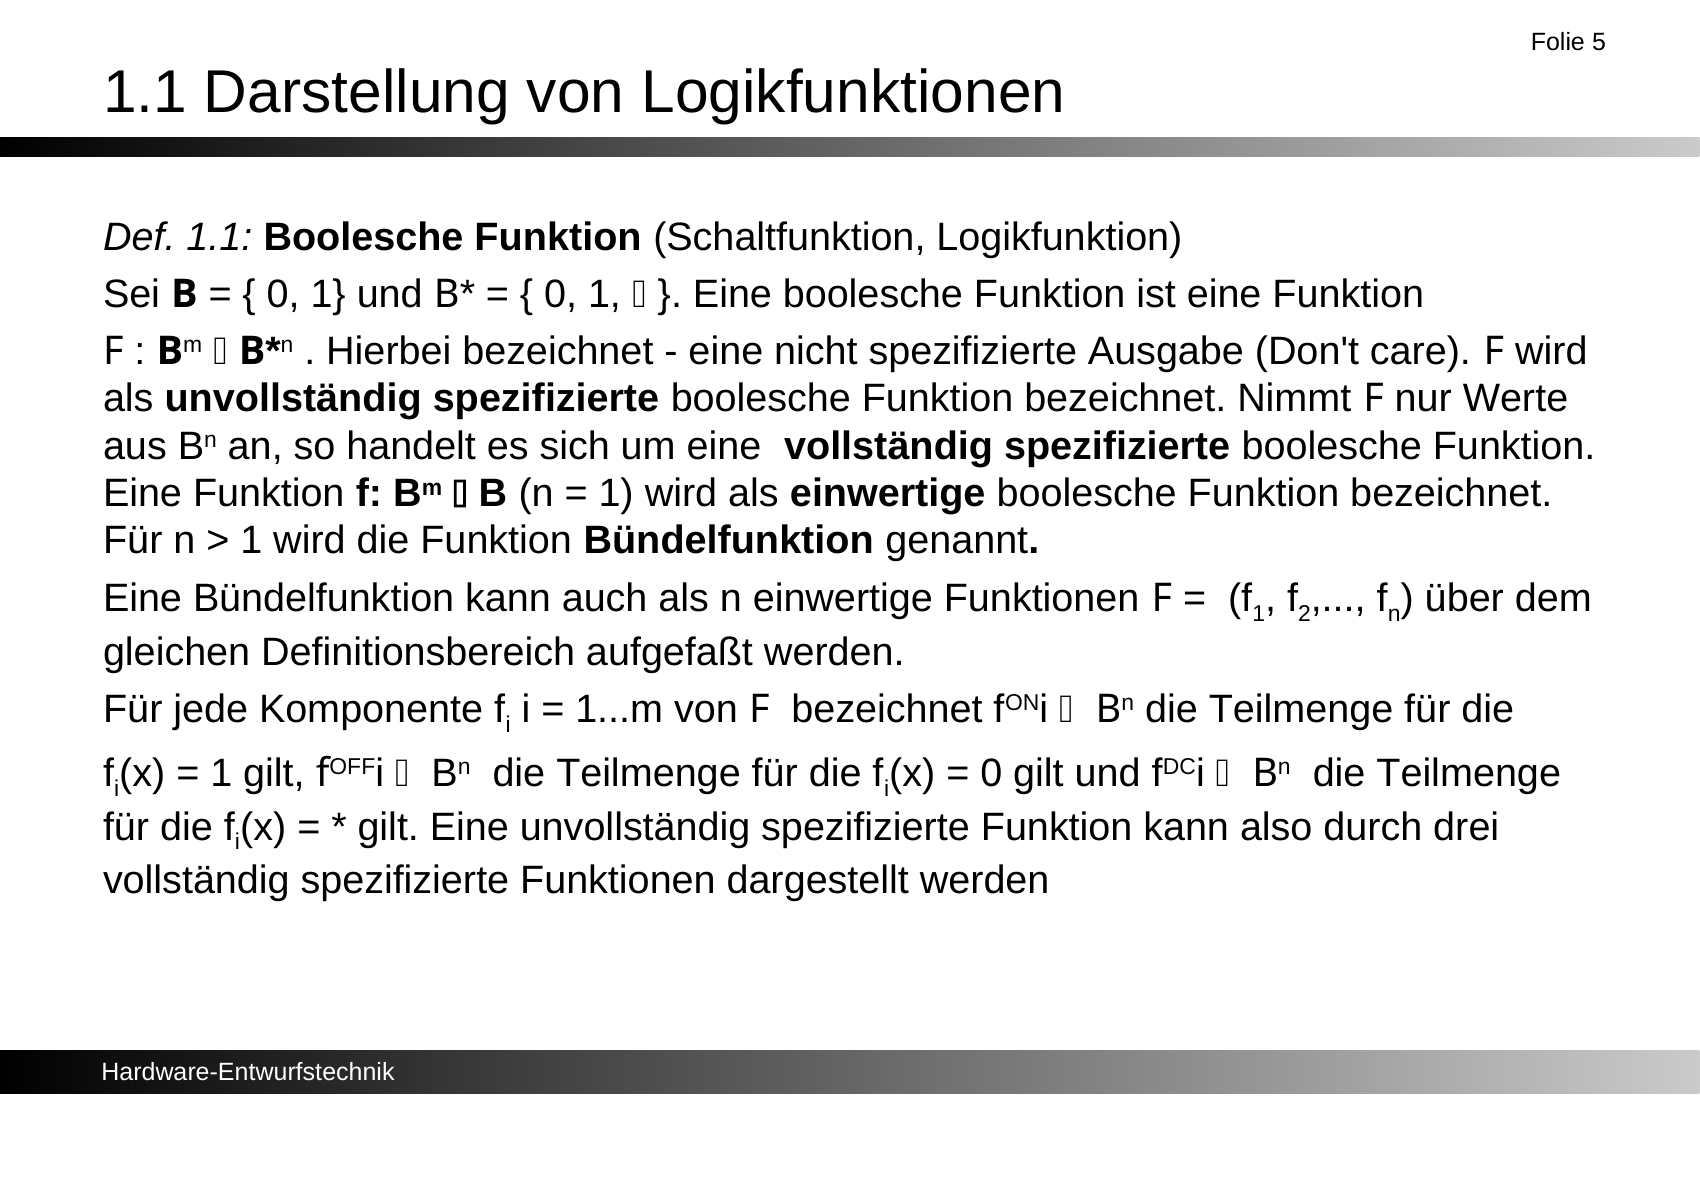

# 1.1 Darstellung von Logikfunktionen
Def. 1.1: Boolesche Funktion (Schaltfunktion, Logikfunktion)
Sei B = { 0, 1} und B* = { 0, 1,  }. Eine boolesche Funktion ist eine Funktion
F : Bm  B*n . Hierbei bezeichnet - eine nicht spezifizierte Ausgabe (Don't care). F wird als unvollständig spezifizierte boolesche Funktion bezeichnet. Nimmt F nur Werte aus Bn an, so handelt es sich um eine vollständig spezifizierte boolesche Funktion. Eine Funktion f: Bm  B (n = 1) wird als einwertige boolesche Funktion bezeichnet. Für n > 1 wird die Funktion Bündelfunktion genannt.
Eine Bündelfunktion kann auch als n einwertige Funktionen F = (f1, f2,..., fn) über dem gleichen Definitionsbereich aufgefaßt werden.
Für jede Komponente fi i = 1...m von F bezeichnet fONi  Bn die Teilmenge für die
fi(x) = 1 gilt, fOFFi  Bn die Teilmenge für die fi(x) = 0 gilt und fDCi  Bn die Teilmenge für die fi(x) = * gilt. Eine unvollständig spezifizierte Funktion kann also durch drei vollständig spezifizierte Funktionen dargestellt werden